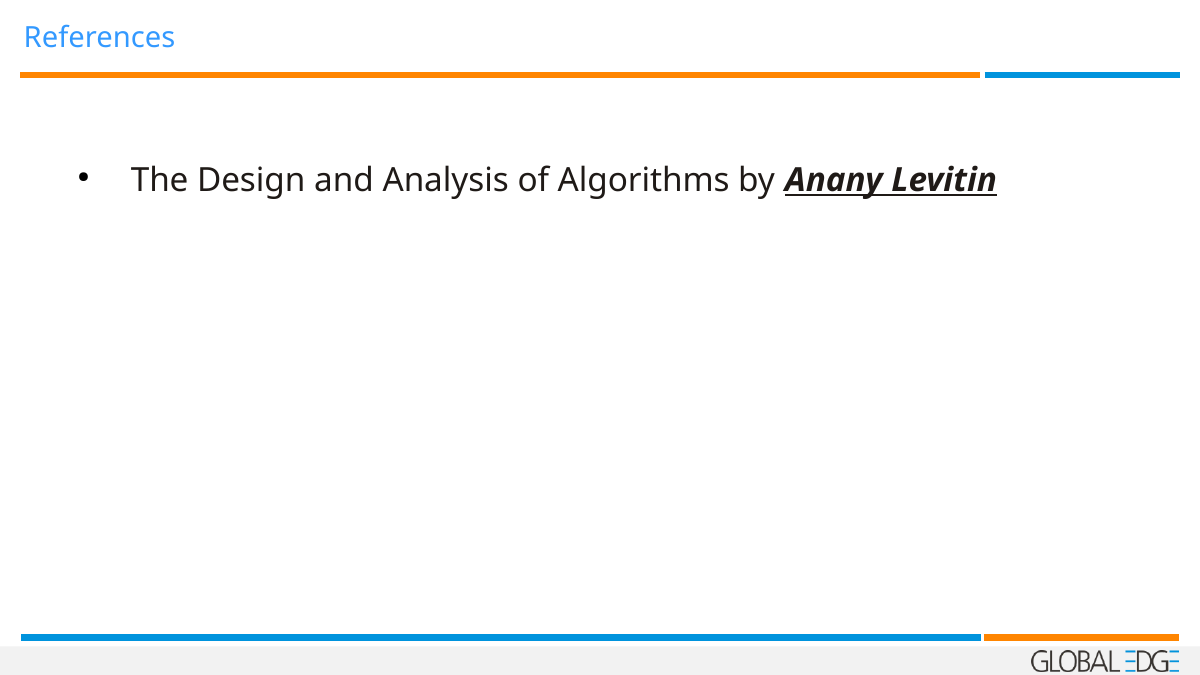

# References
The Design and Analysis of Algorithms by Anany Levitin